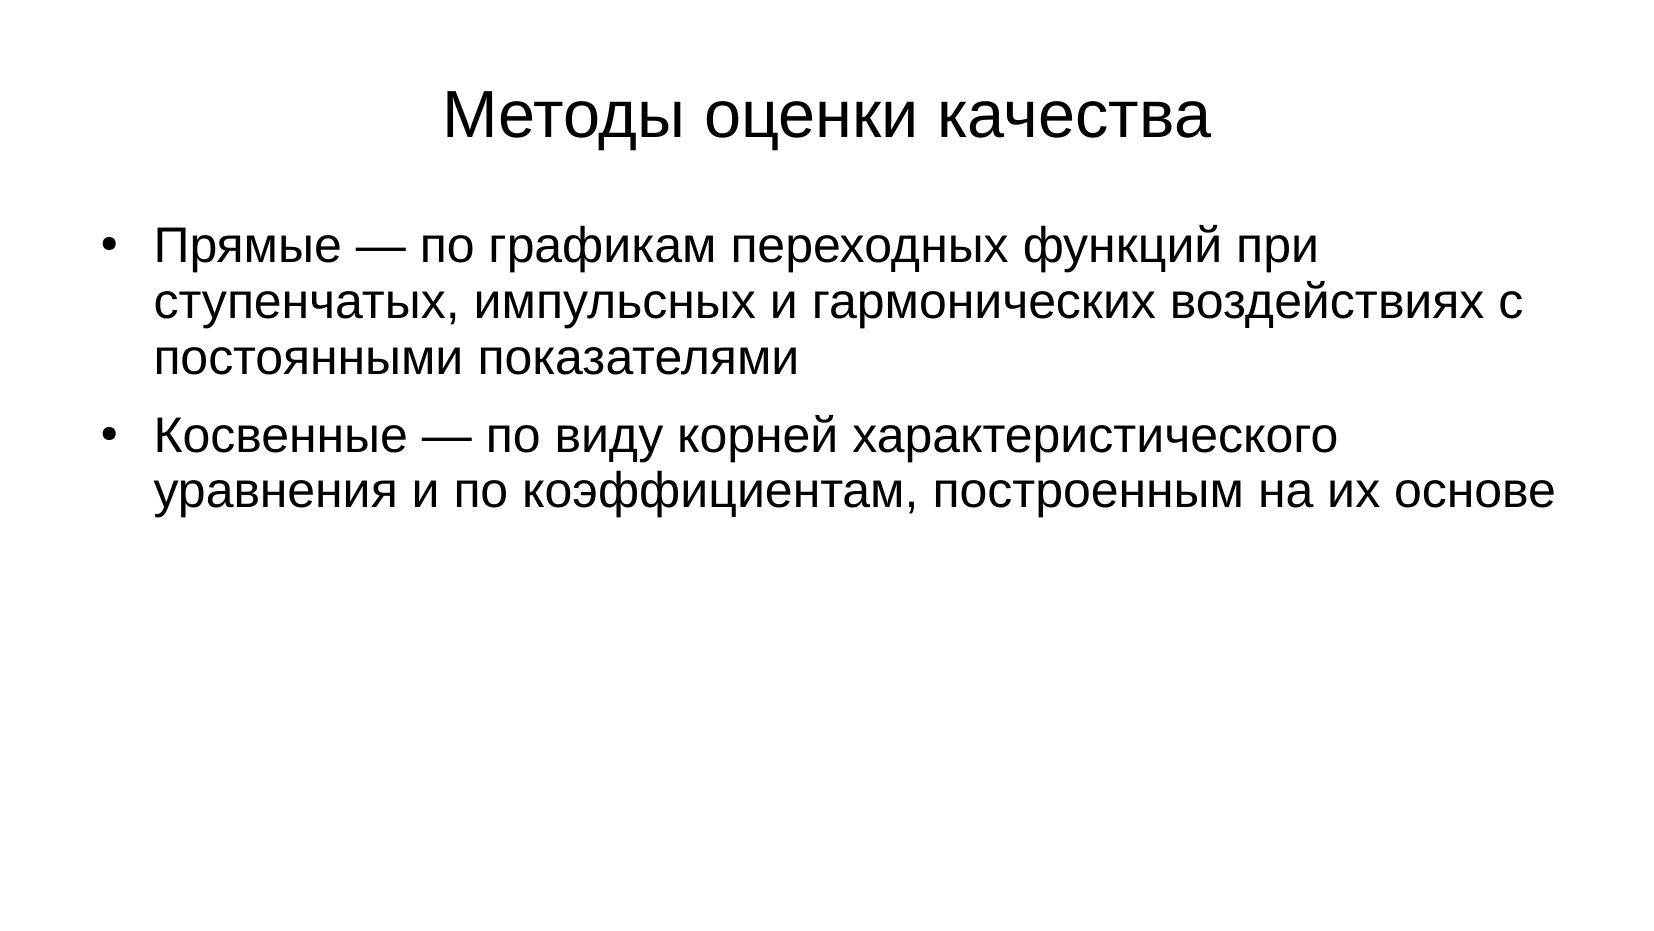

# Методы оценки качества
Прямые — по графикам переходных функций при ступенчатых, импульсных и гармонических воздействиях с постоянными показателями
Косвенные — по виду корней характеристического уравнения и по коэффициентам, построенным на их основе